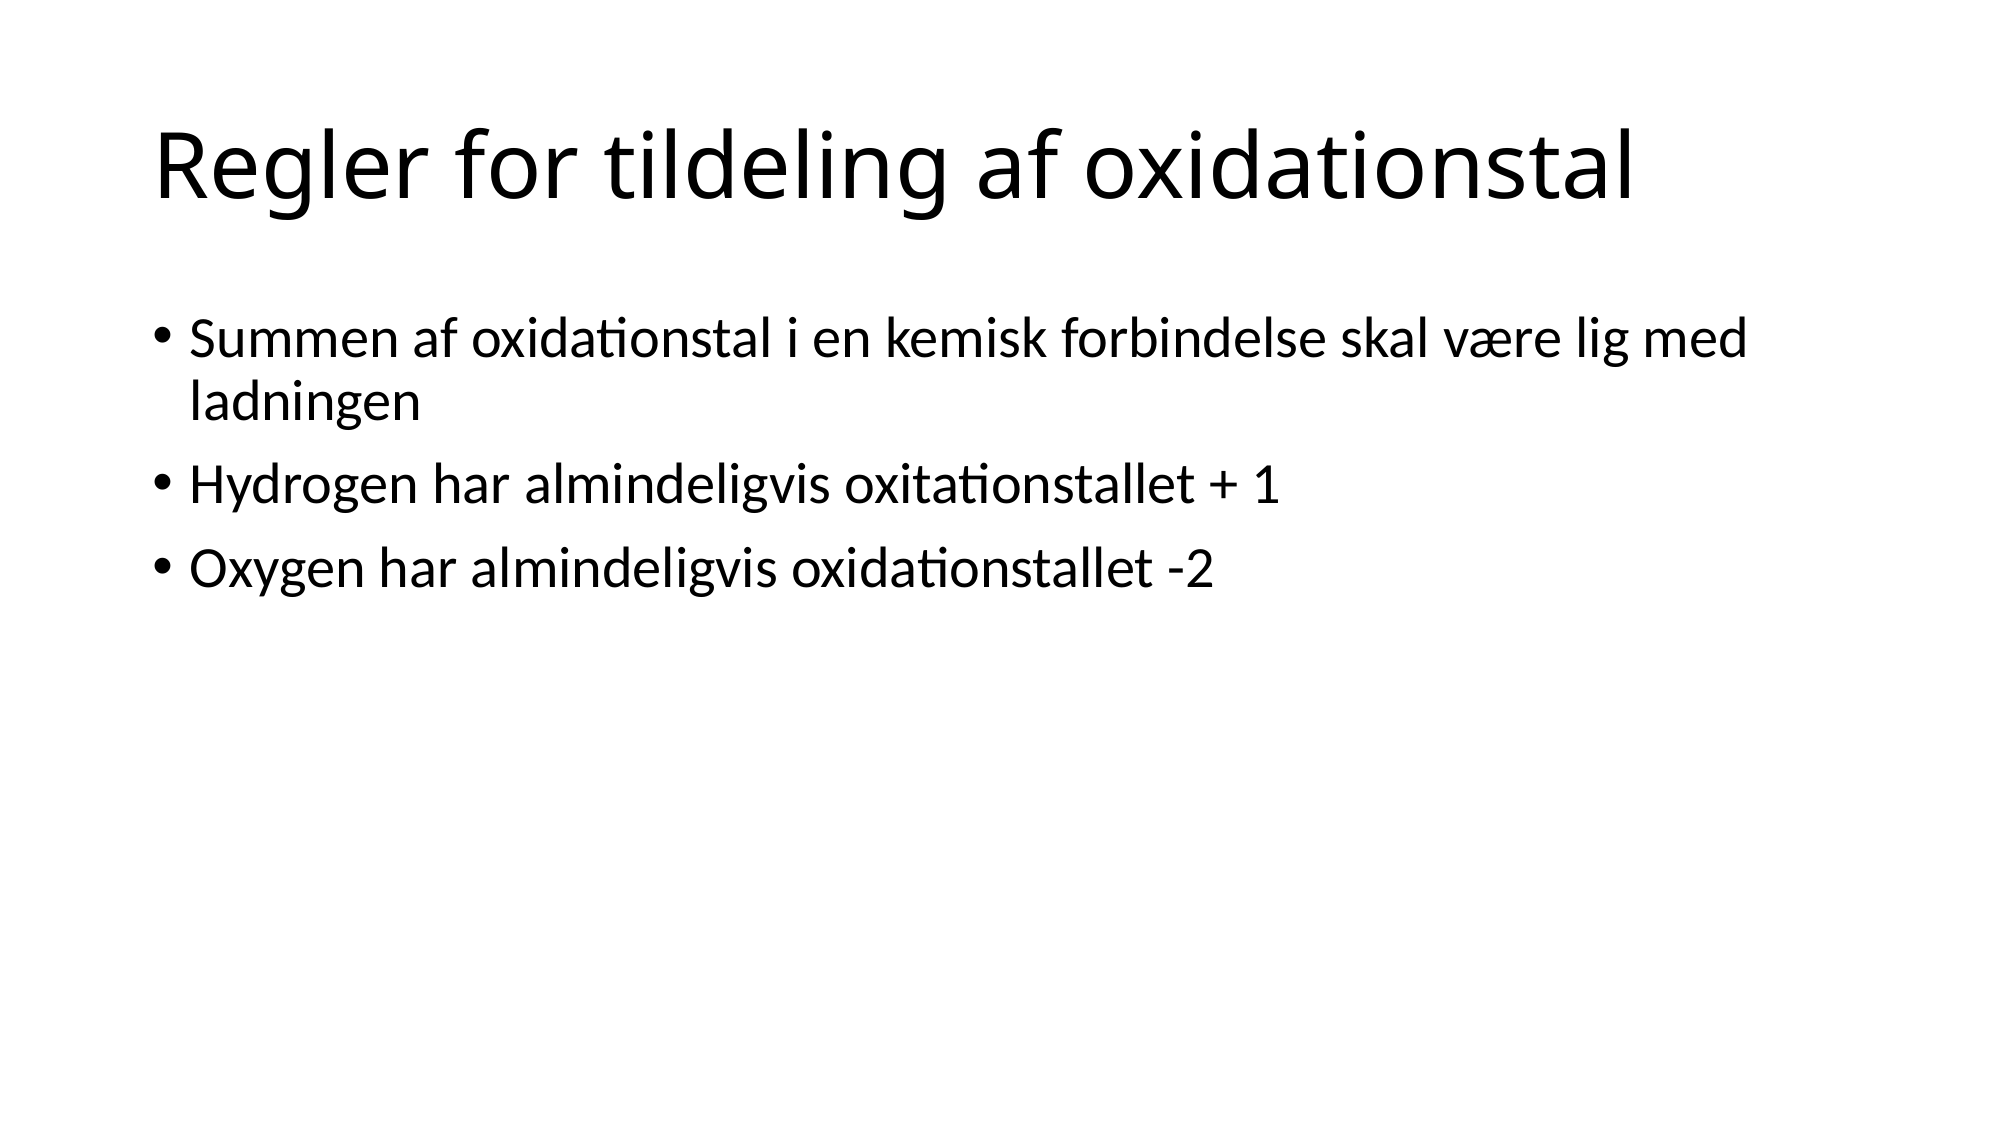

# Regler for tildeling af oxidationstal
Summen af oxidationstal i en kemisk forbindelse skal være lig med ladningen
Hydrogen har almindeligvis oxitationstallet + 1
Oxygen har almindeligvis oxidationstallet -2